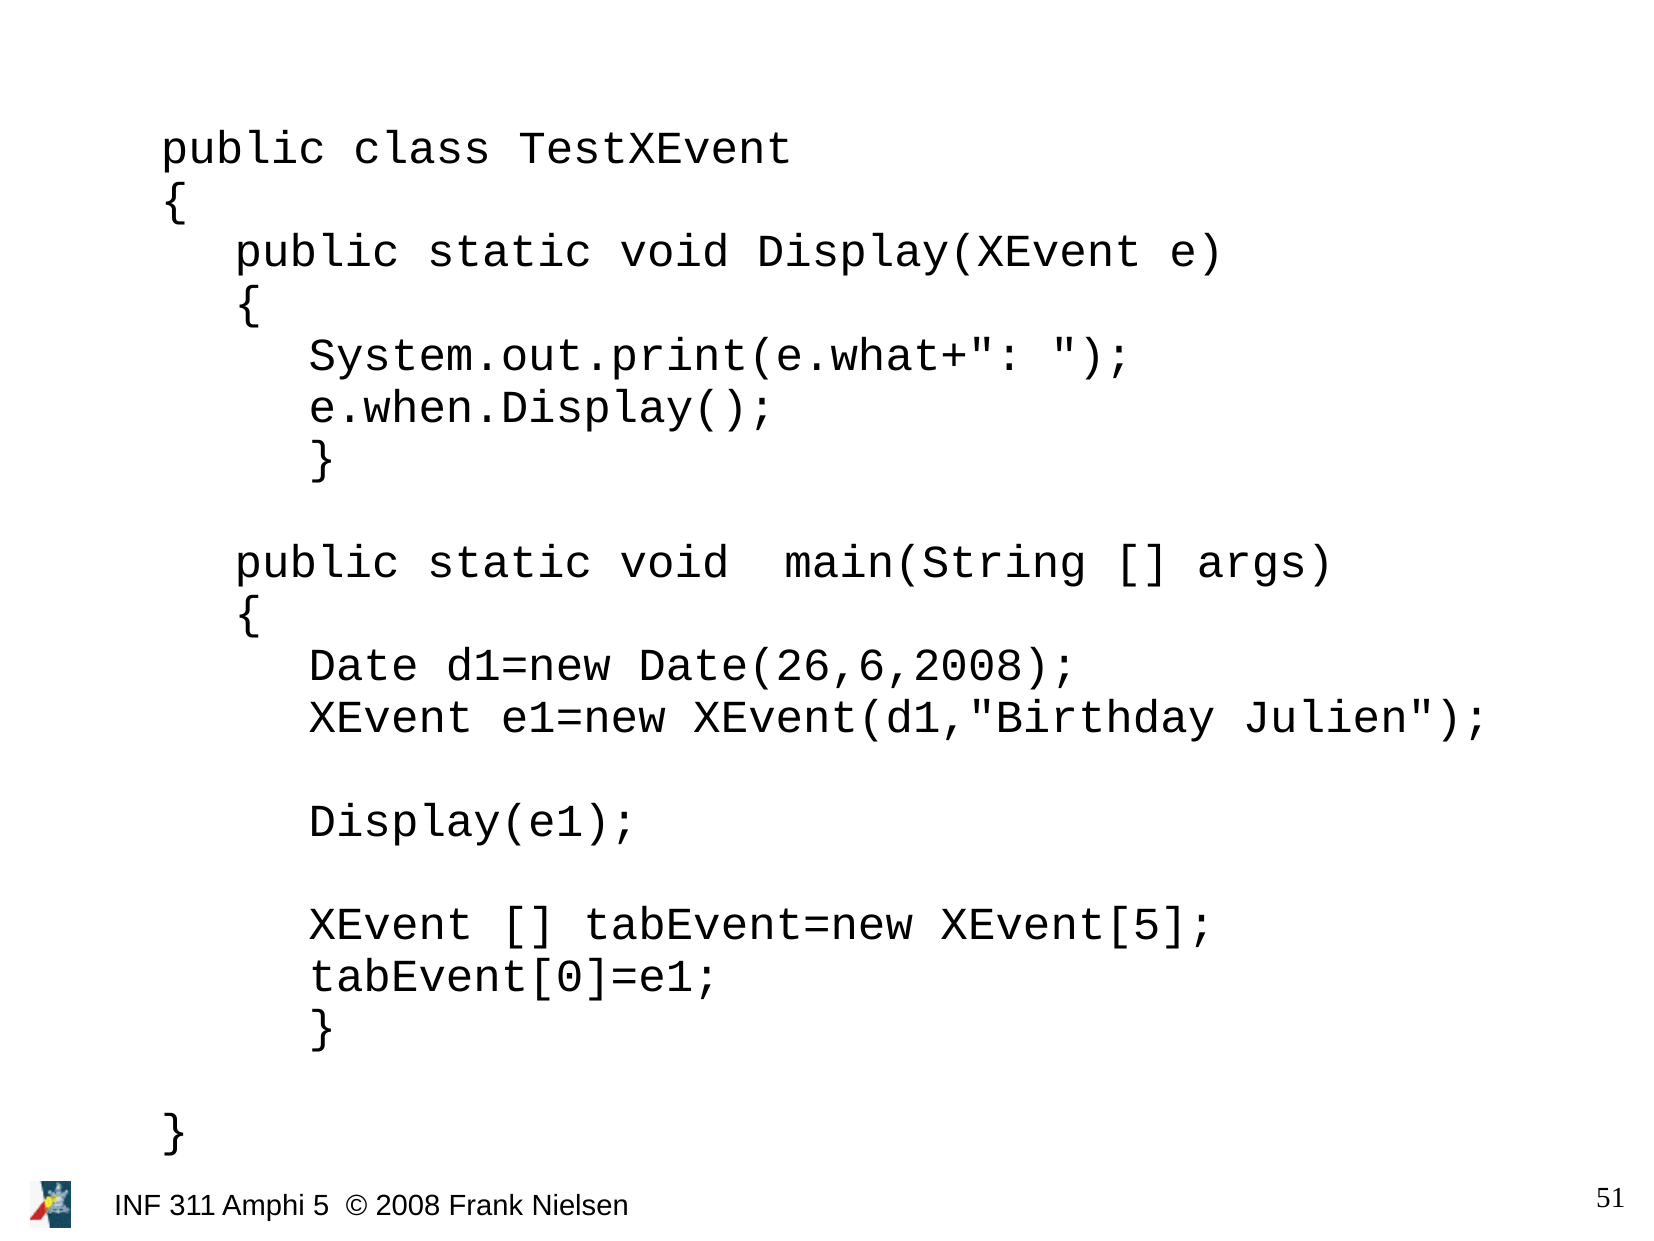

public class TestXEvent
{
	public static void Display(XEvent e)
	{
		System.out.print(e.what+": ");
		e.when.Display();
		}
	public static void main(String [] args)
	{
		Date d1=new Date(26,6,2008);
		XEvent e1=new XEvent(d1,"Birthday Julien");
		Display(e1);
		XEvent [] tabEvent=new XEvent[5];
		tabEvent[0]=e1;
		}
}